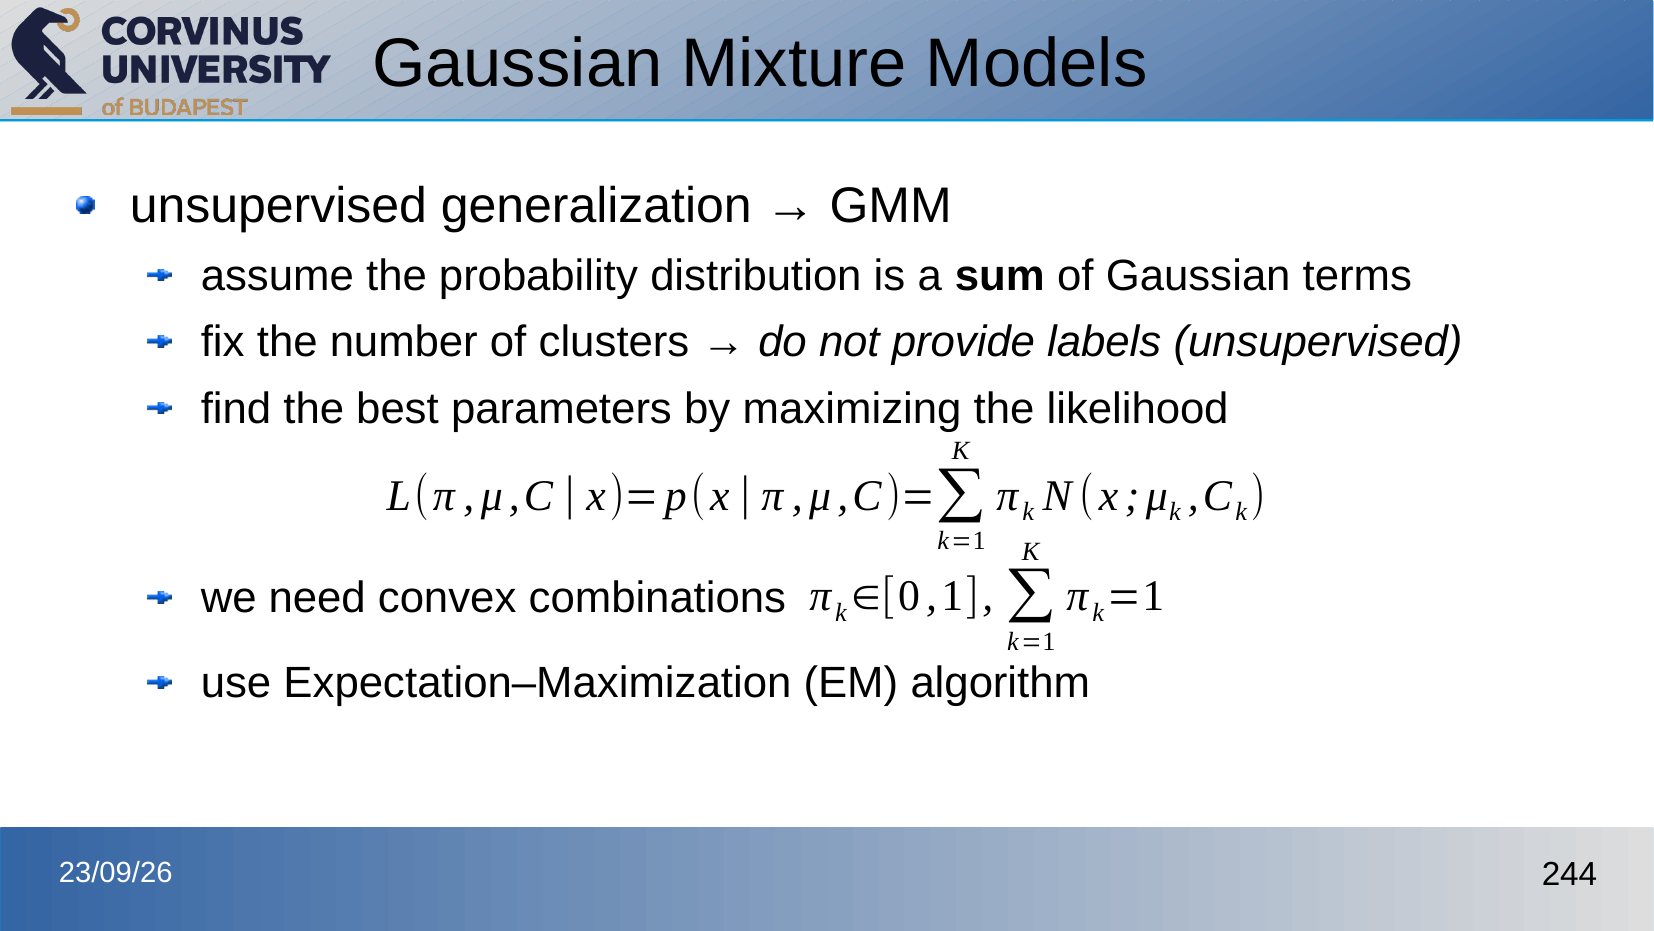

# Gaussian Mixture Models
unsupervised generalization → GMM
assume the probability distribution is a sum of Gaussian terms
fix the number of clusters → do not provide labels (unsupervised)
find the best parameters by maximizing the likelihood
we need convex combinations
use Expectation–Maximization (EM) algorithm